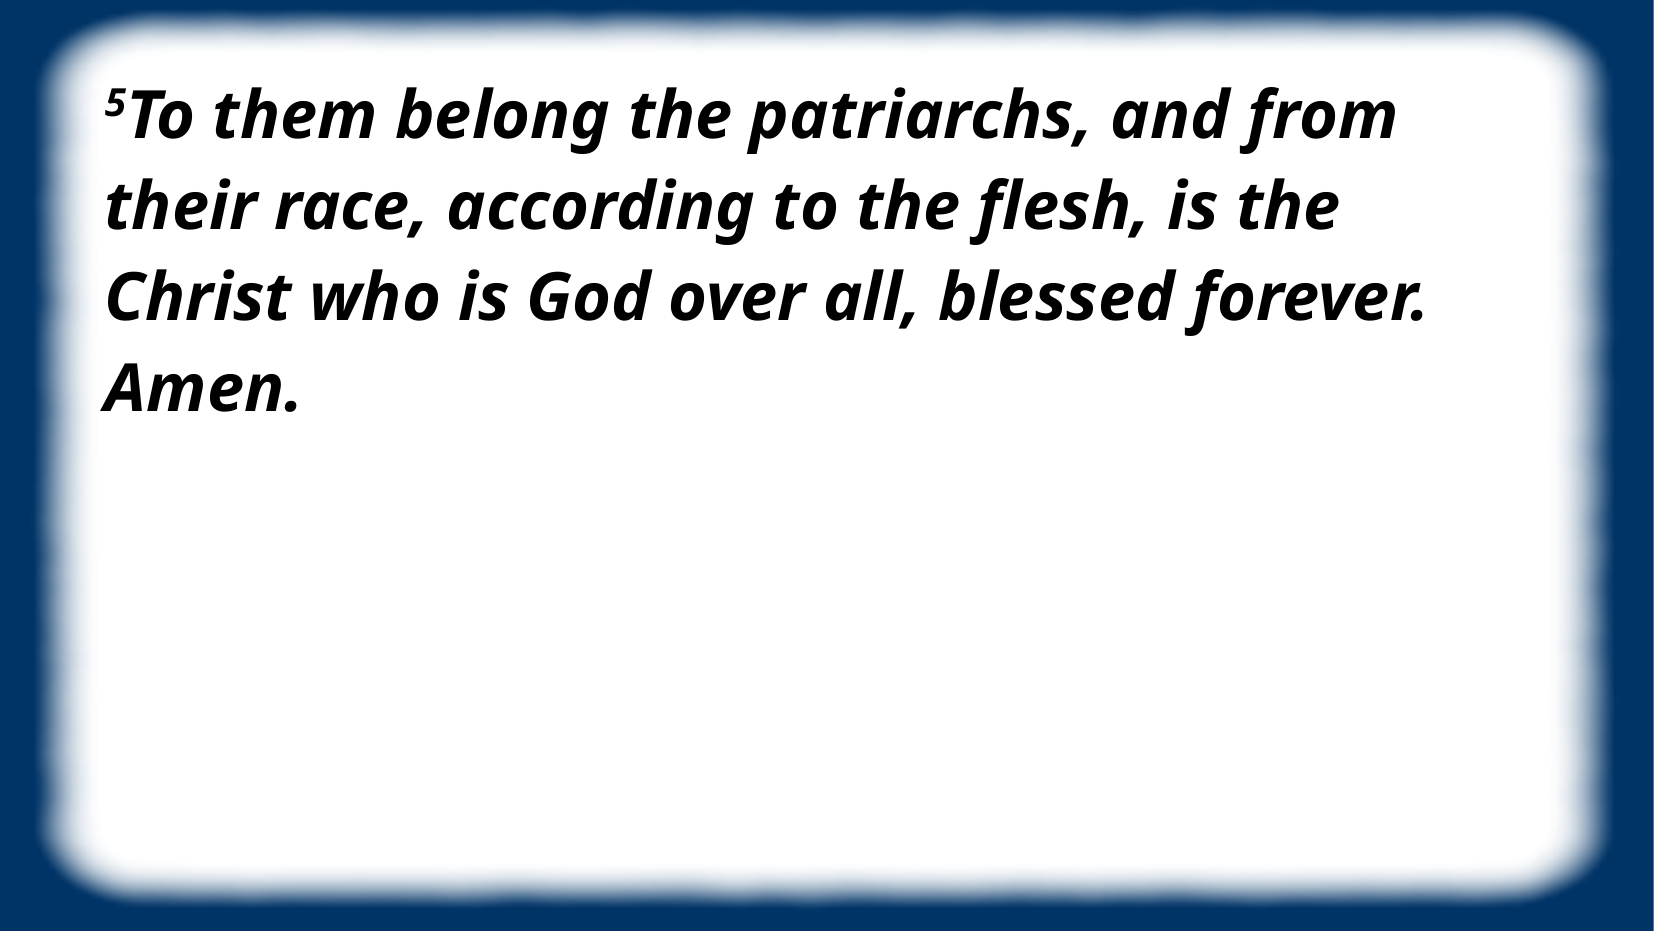

5To them belong the patriarchs, and from their race, according to the flesh, is the Christ who is God over all, blessed forever. Amen.